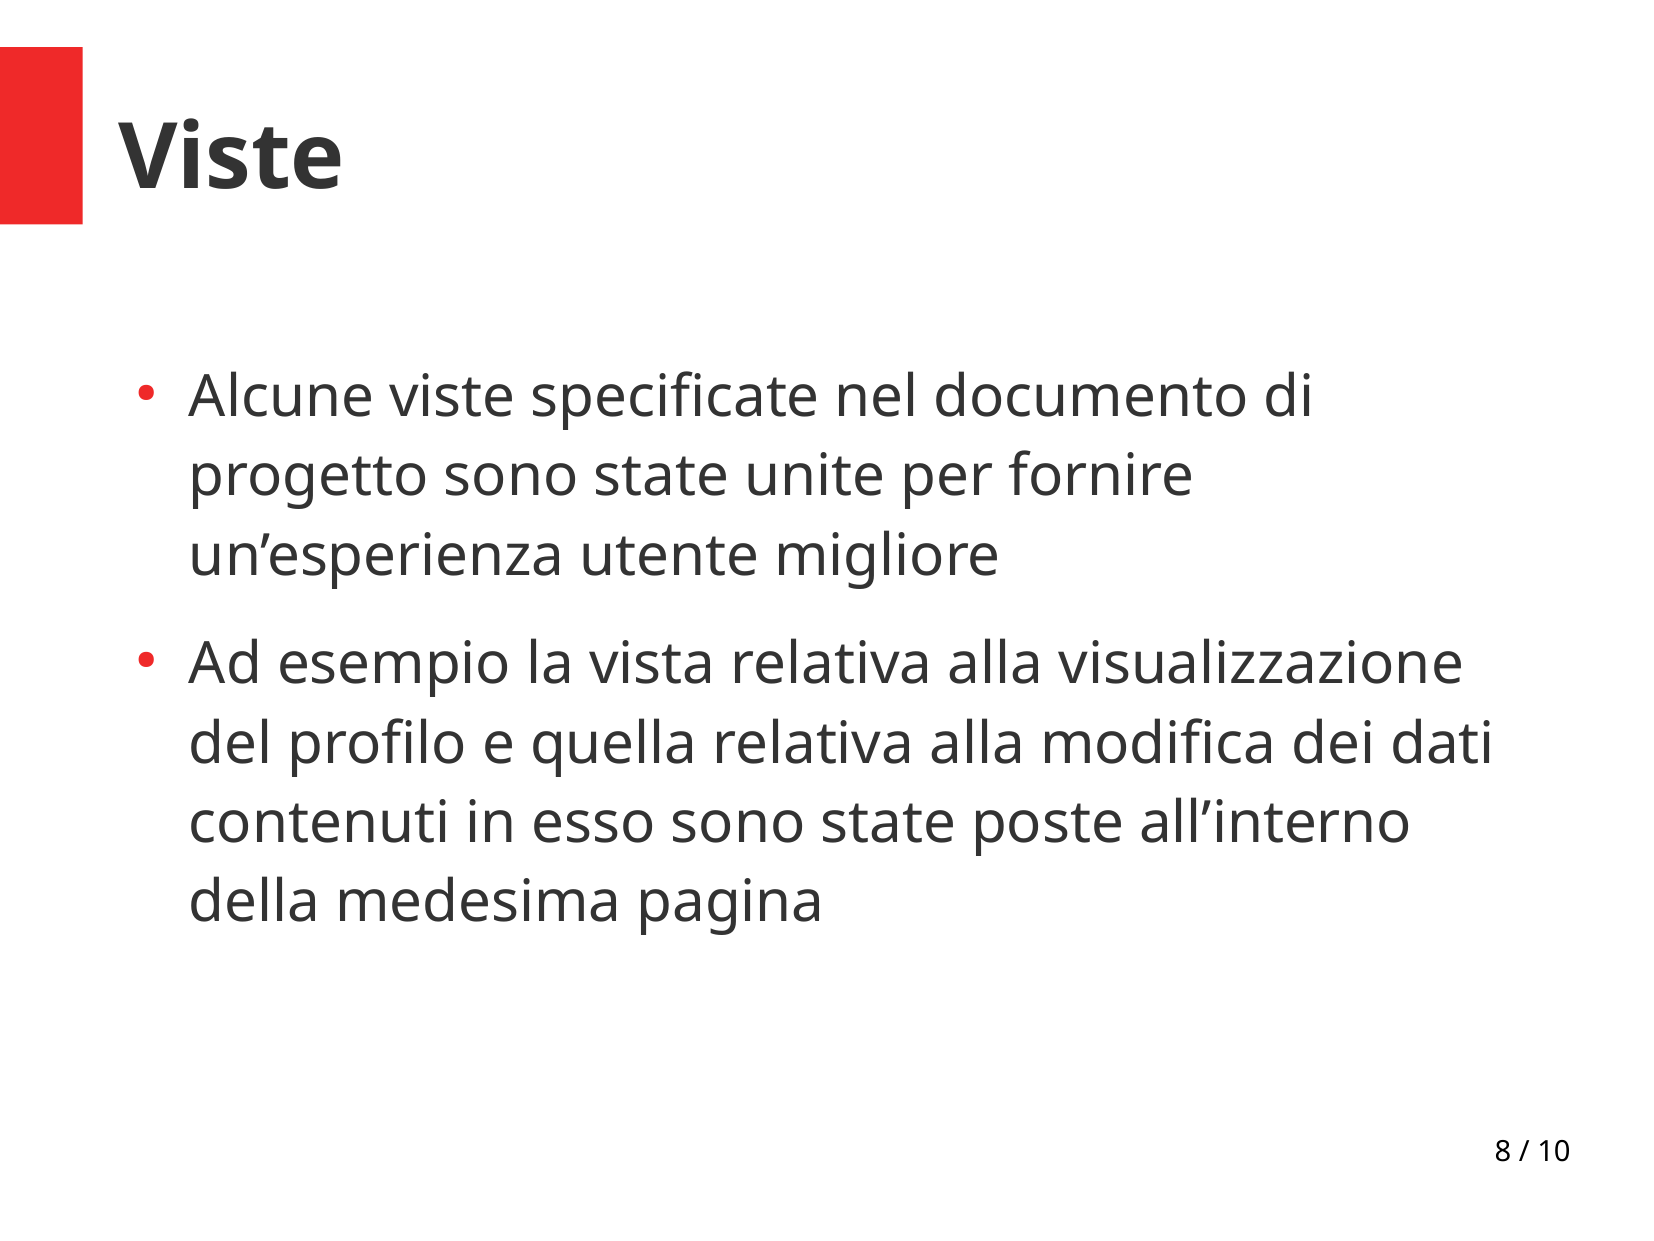

# Viste
Alcune viste specificate nel documento di progetto sono state unite per fornire un’esperienza utente migliore
Ad esempio la vista relativa alla visualizzazione del profilo e quella relativa alla modifica dei dati contenuti in esso sono state poste all’interno della medesima pagina
8